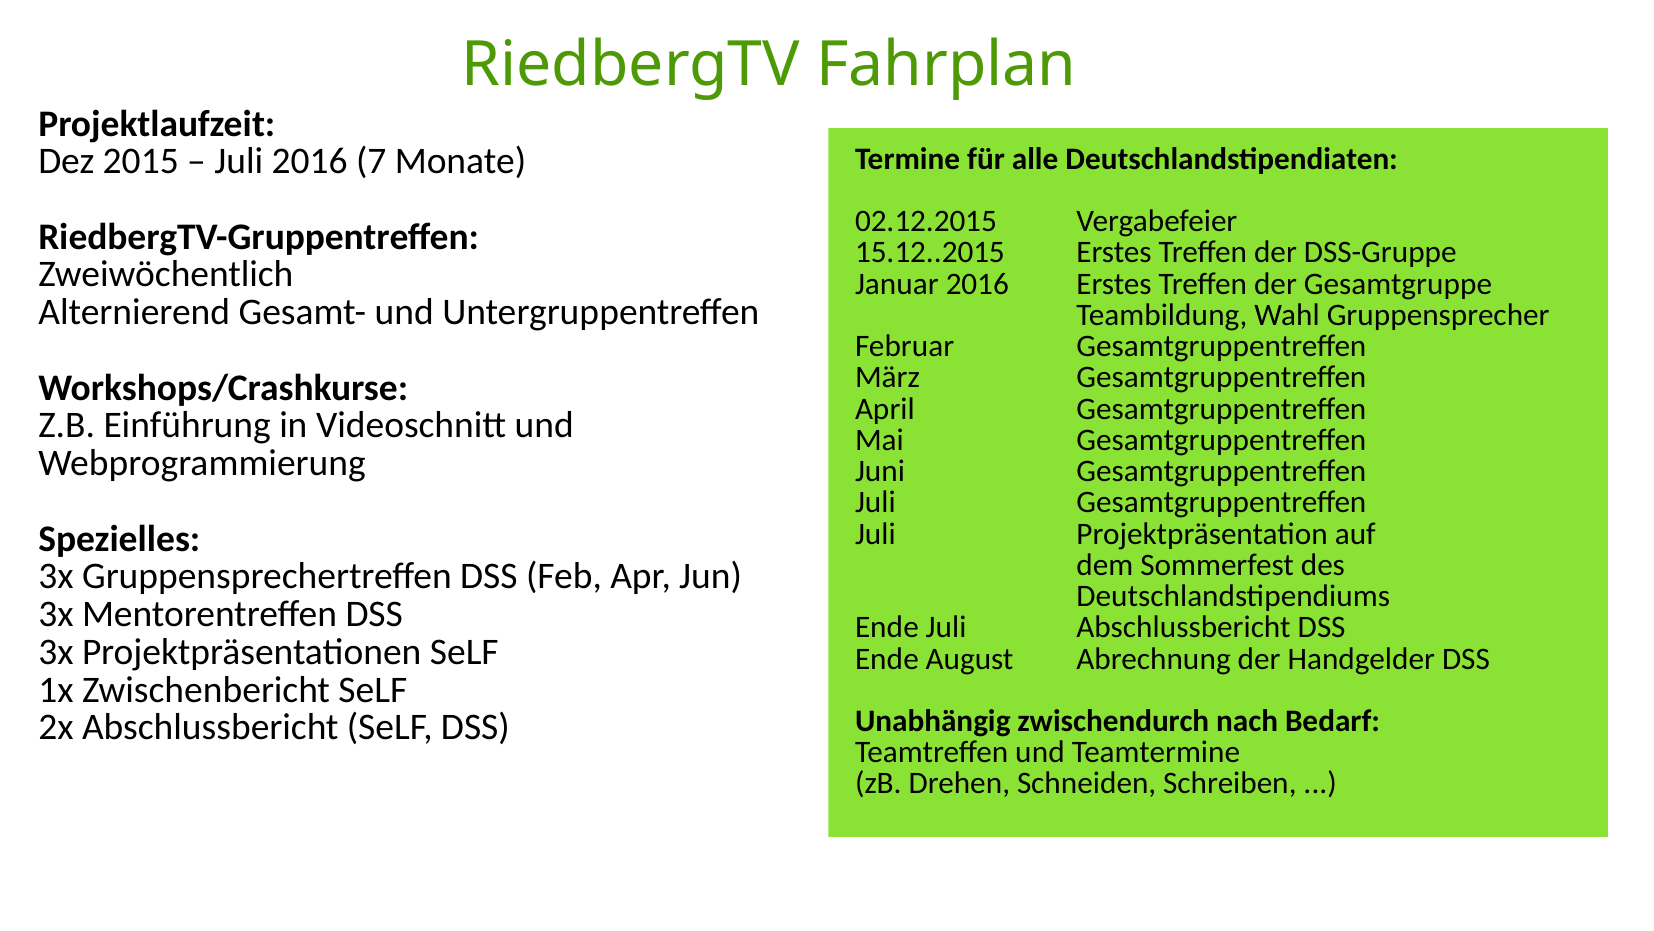

RiedbergTV Fahrplan
Projektlaufzeit:
Dez 2015 – Juli 2016 (7 Monate)
RiedbergTV-Gruppentreffen:
Zweiwöchentlich
Alternierend Gesamt- und Untergruppentreffen
Workshops/Crashkurse:
Z.B. Einführung in Videoschnitt und
Webprogrammierung
Spezielles:
3x Gruppensprechertreffen DSS (Feb, Apr, Jun)
3x Mentorentreffen DSS
3x Projektpräsentationen SeLF
1x Zwischenbericht SeLF
2x Abschlussbericht (SeLF, DSS)
Termine für alle Deutschlandstipendiaten:
02.12.2015 	Vergabefeier
15.12..2015	Erstes Treffen der DSS-Gruppe
Januar 2016	Erstes Treffen der Gesamtgruppe
			Teambildung, Wahl Gruppensprecher
Februar		Gesamtgruppentreffen
März			Gesamtgruppentreffen
April			Gesamtgruppentreffen
Mai			Gesamtgruppentreffen
Juni			Gesamtgruppentreffen
Juli			Gesamtgruppentreffen
Juli			Projektpräsentation auf
			dem Sommerfest des
			Deutschlandstipendiums
Ende Juli		Abschlussbericht DSS
Ende August 	Abrechnung der Handgelder DSS
Unabhängig zwischendurch nach Bedarf:
Teamtreffen und Teamtermine
(zB. Drehen, Schneiden, Schreiben, ...)